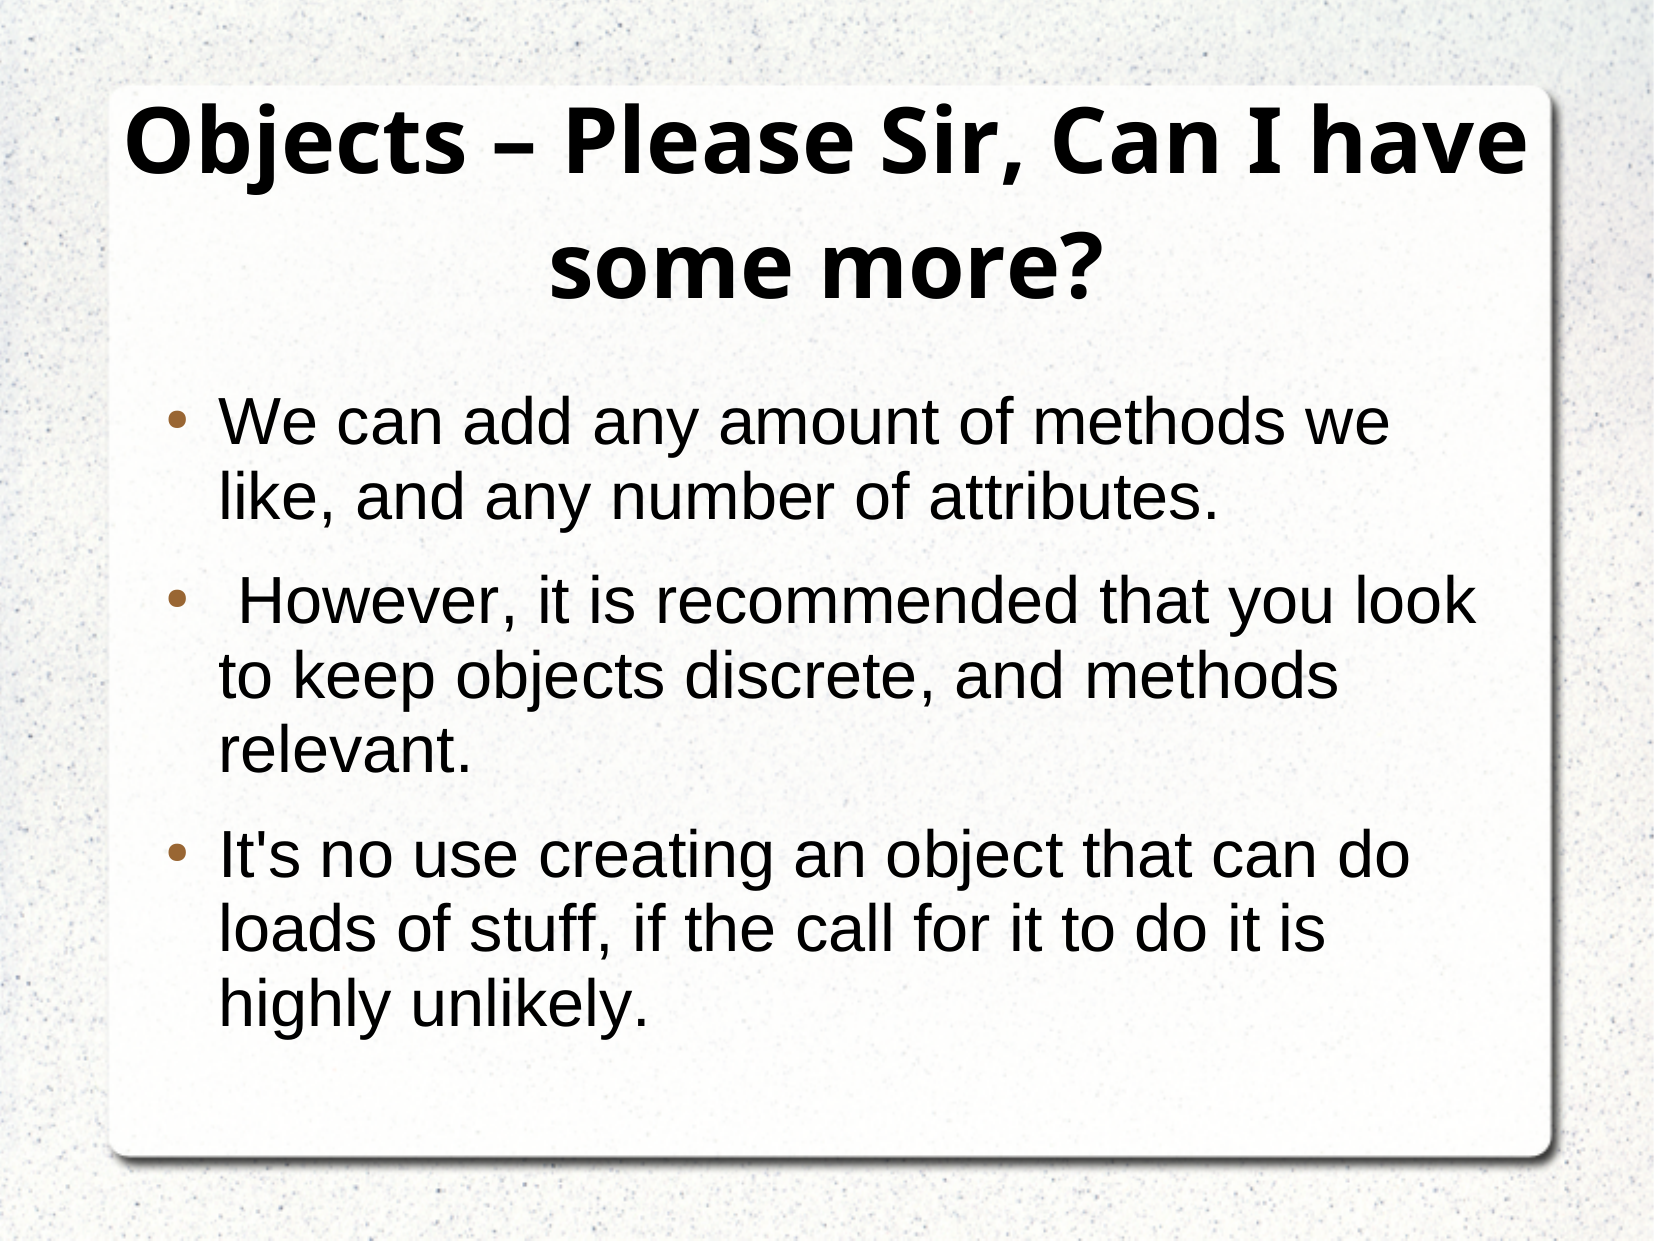

# Objects – Please Sir, Can I have some more?
We can add any amount of methods we like, and any number of attributes.
 However, it is recommended that you look to keep objects discrete, and methods relevant.
It's no use creating an object that can do loads of stuff, if the call for it to do it is highly unlikely.